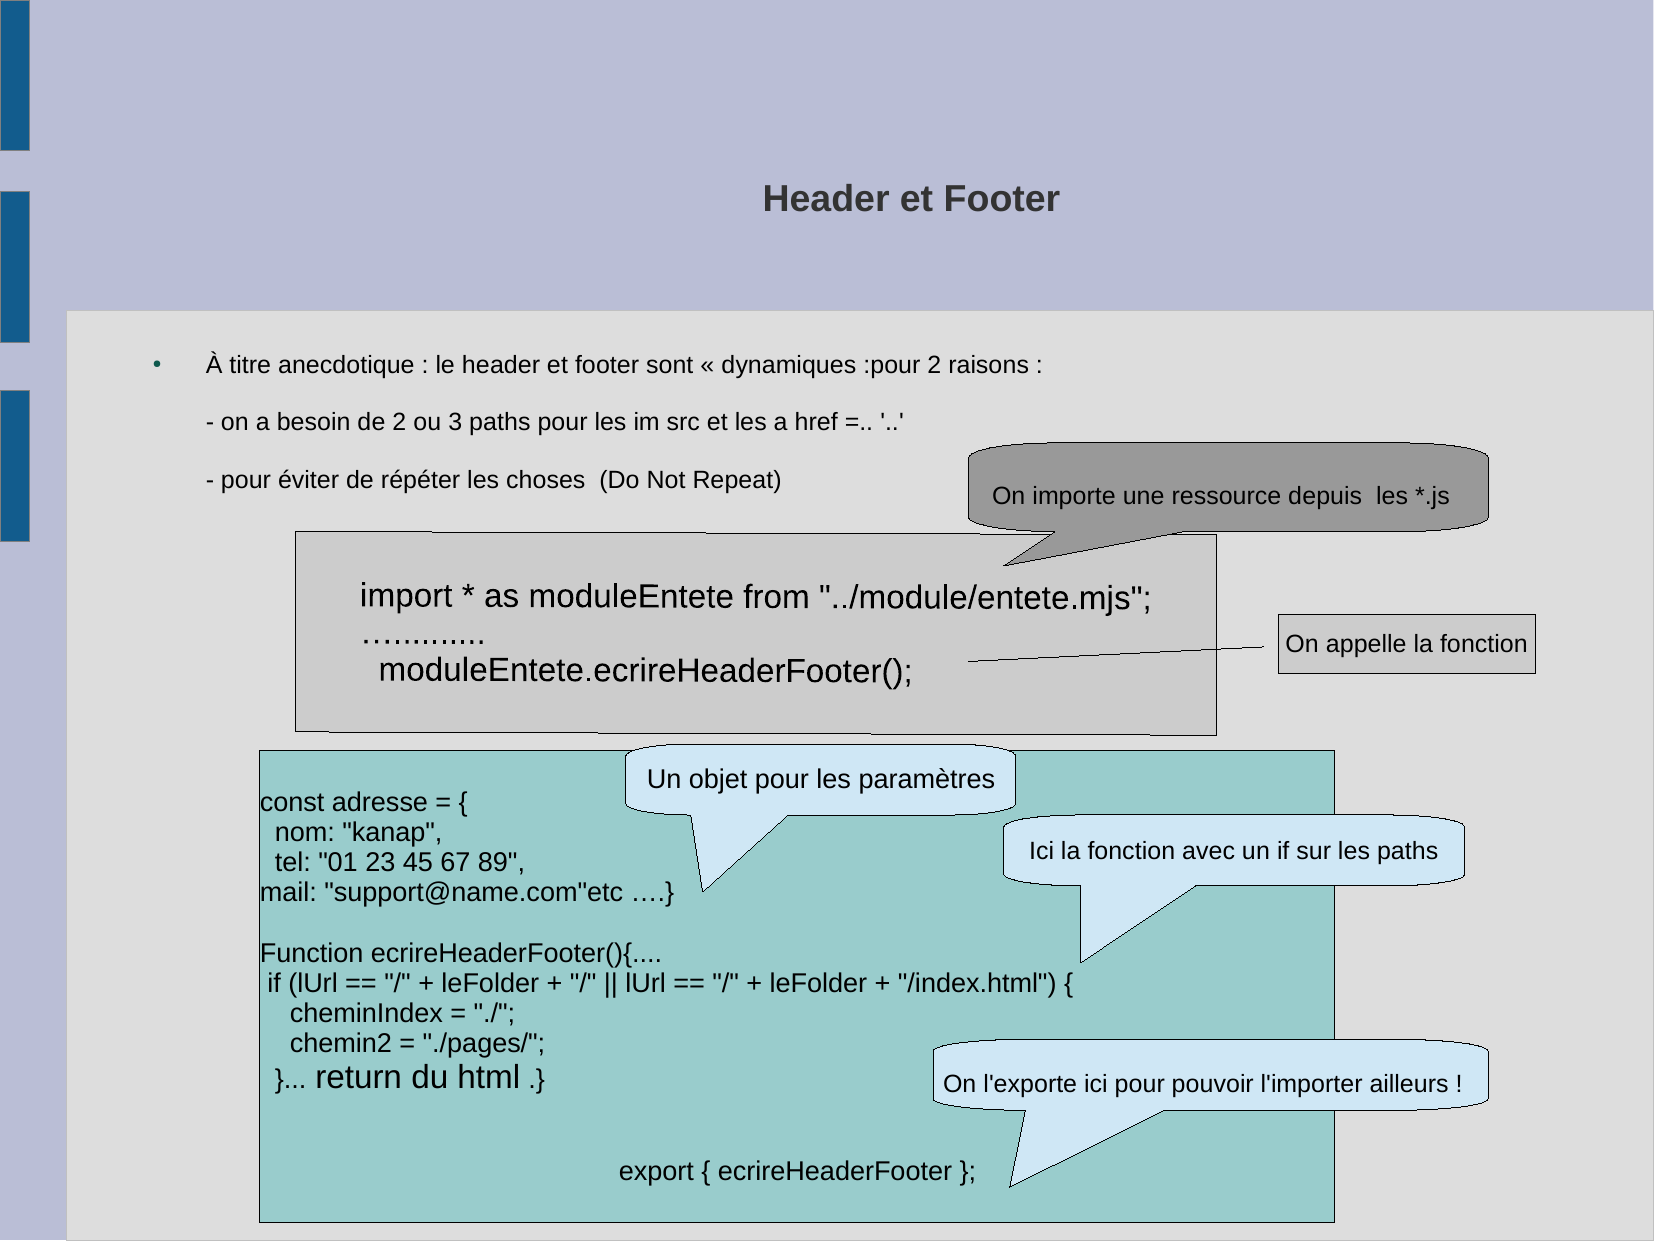

# Header et Footer
À titre anecdotique : le header et footer sont « dynamiques :pour 2 raisons :
- on a besoin de 2 ou 3 paths pour les im src et les a href =.. '..'
- pour éviter de répéter les choses (Do Not Repeat)
On importe une ressource depuis les *.js
import * as moduleEntete from "../module/entete.mjs";
…..........
 moduleEntete.ecrireHeaderFooter();
On appelle la fonction
Un objet pour les paramètres
const adresse = {
 nom: "kanap",
 tel: "01 23 45 67 89",
mail: "support@name.com"etc ….}
Function ecrireHeaderFooter(){....
 if (lUrl == "/" + leFolder + "/" || lUrl == "/" + leFolder + "/index.html") {
 cheminIndex = "./";
 chemin2 = "./pages/";
 }... return du html .}
export { ecrireHeaderFooter };
Ici la fonction avec un if sur les paths
On l'exporte ici pour pouvoir l'importer ailleurs !